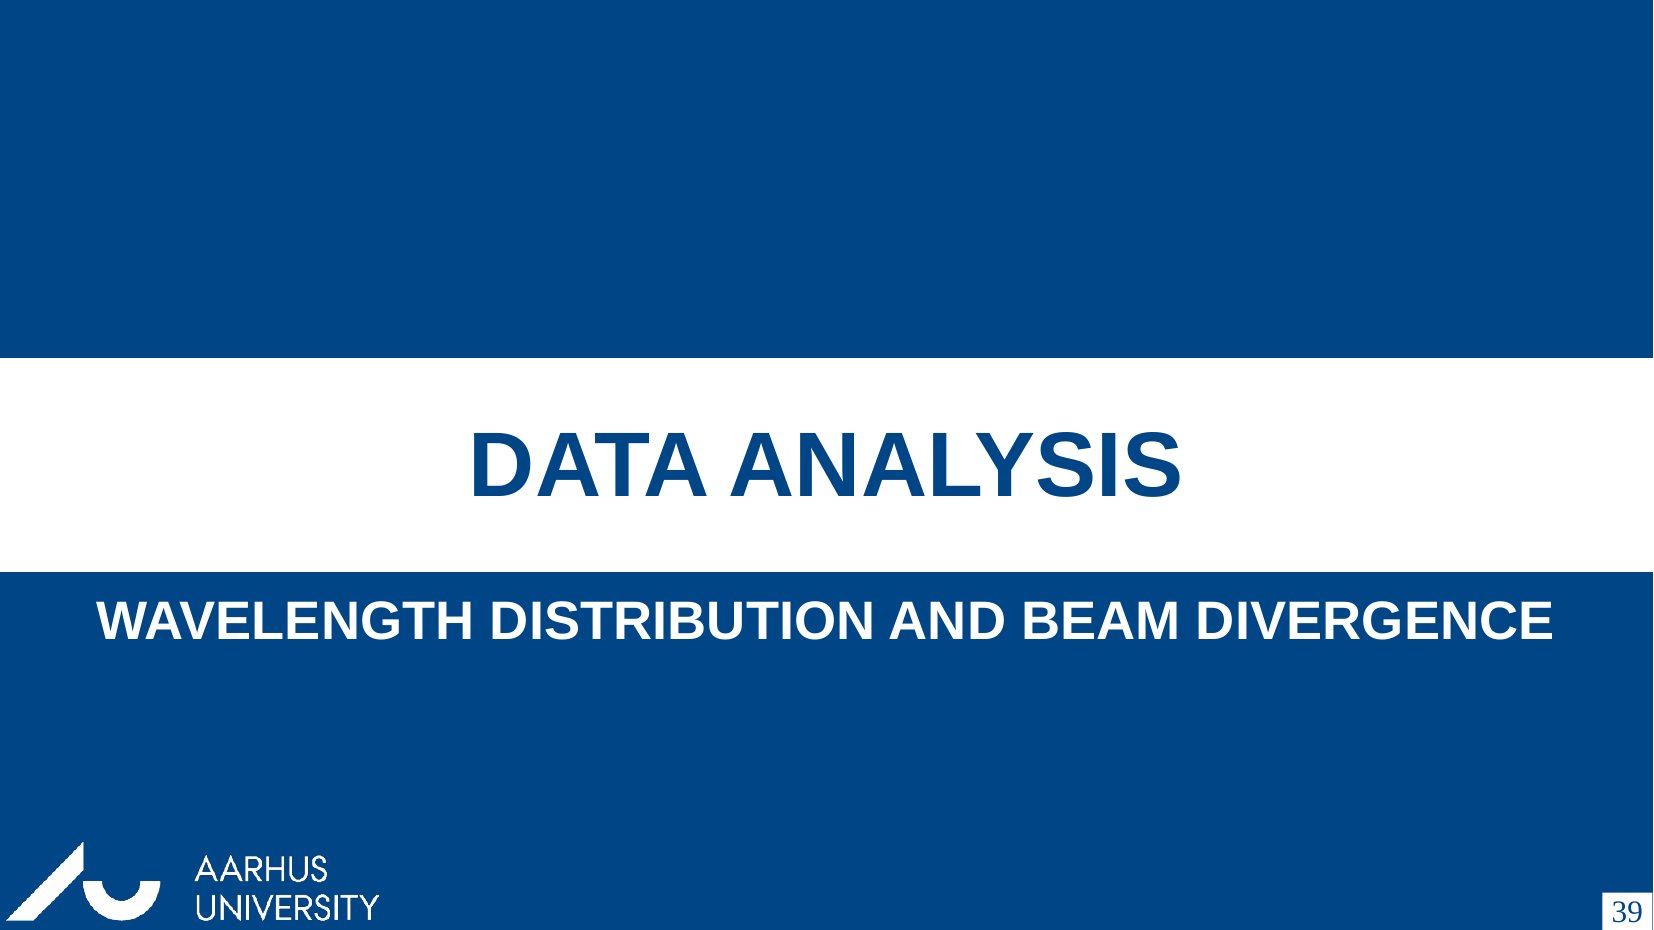

# DATA ANALYSIS
WAVELENGTH DISTRIBUTION AND BEAM DIVERGENCE
39